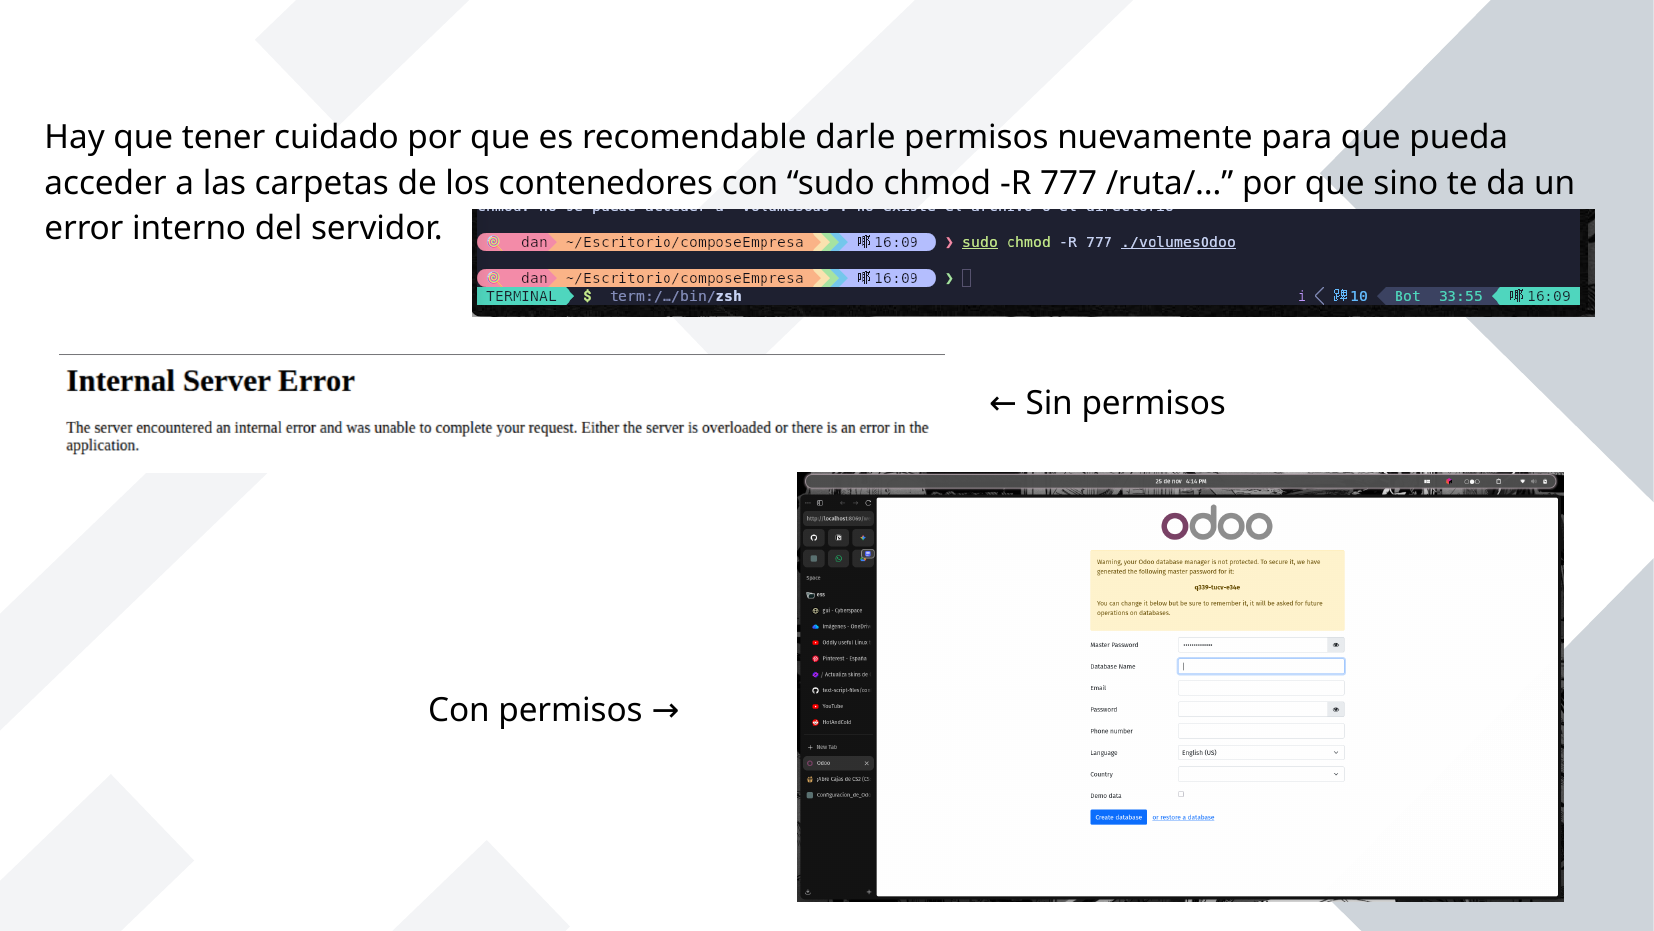

Hay que tener cuidado por que es recomendable darle permisos nuevamente para que pueda acceder a las carpetas de los contenedores con “sudo chmod -R 777 /ruta/…” por que sino te da un error interno del servidor.
← Sin permisos
Con permisos →